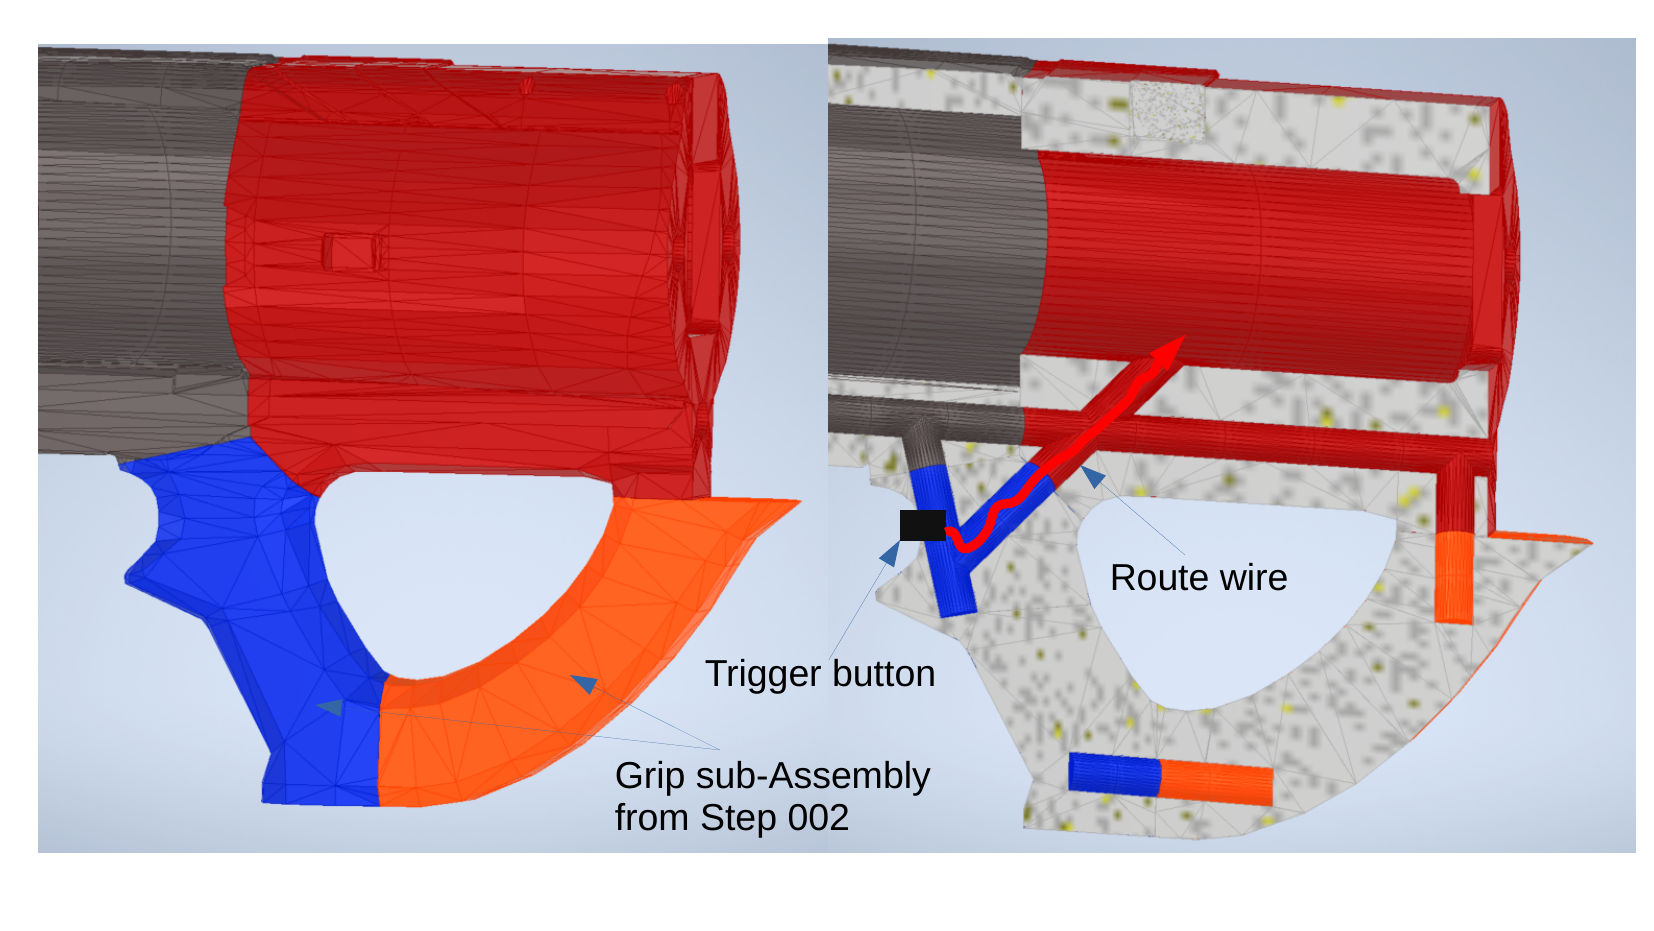

Route wire
Trigger button
Grip sub-Assembly from Step 002